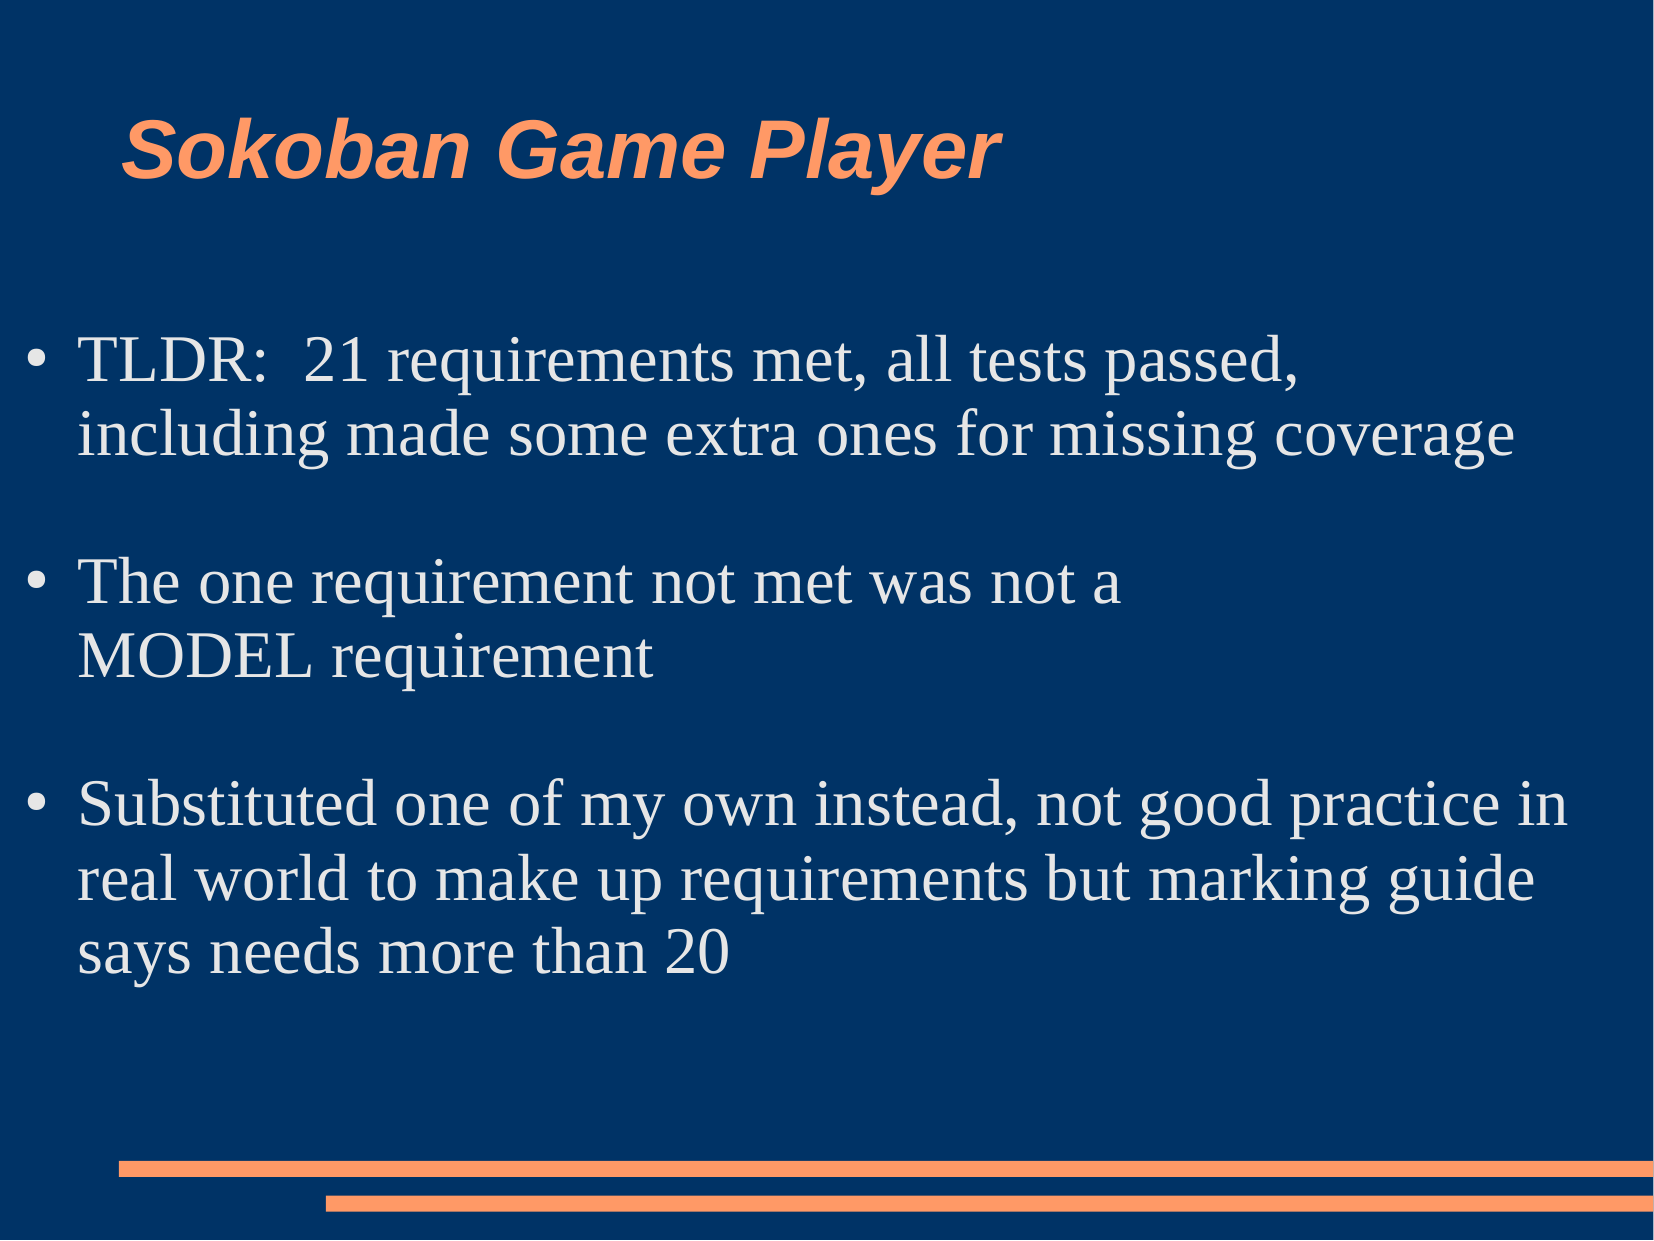

# Sokoban Game Player
TLDR: 21 requirements met, all tests passed,
including made some extra ones for missing coverage
The one requirement not met was not a
MODEL requirement
Substituted one of my own instead, not good practice in
real world to make up requirements but marking guide
says needs more than 20